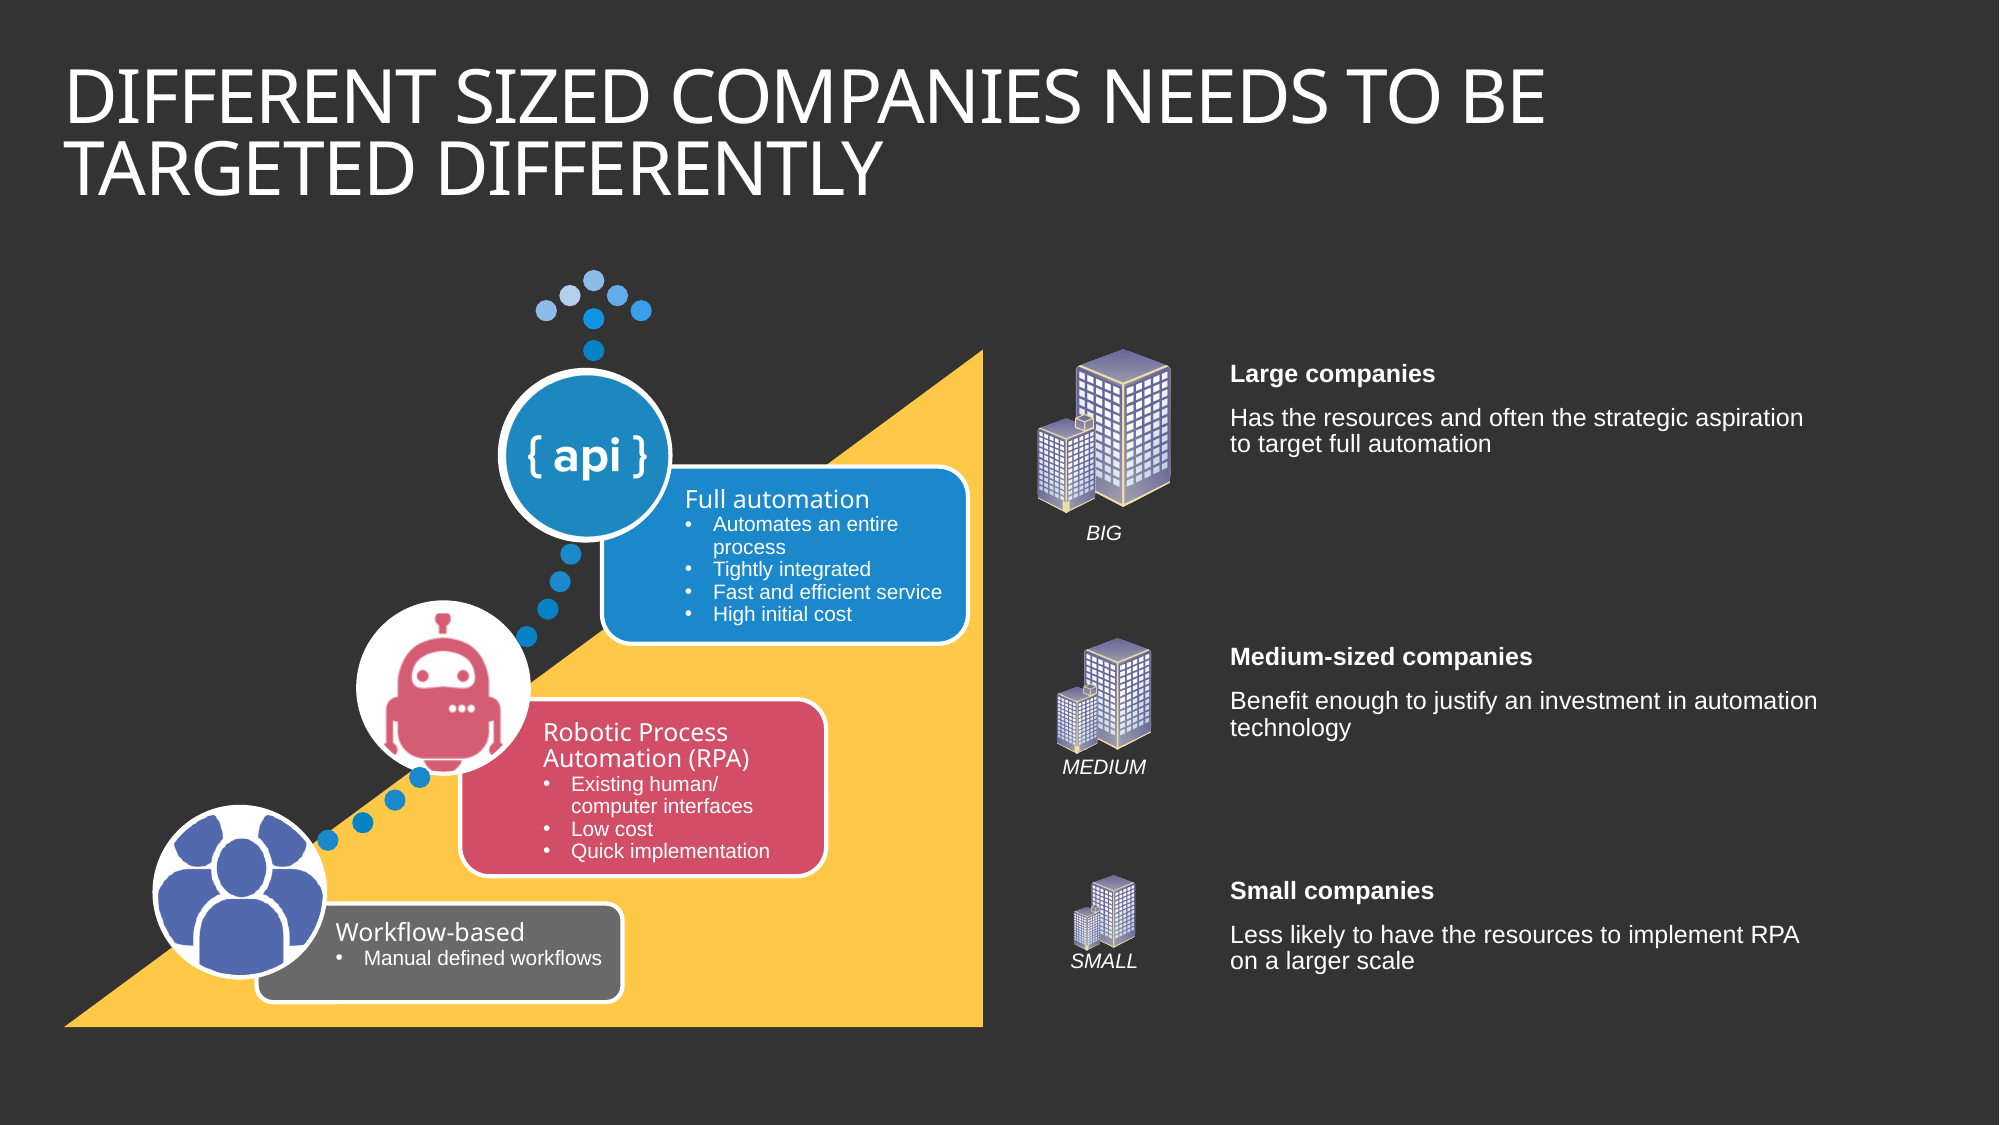

# Different sized companies needs to be targeted differently
Large companies
Has the resources and often the strategic aspiration to target full automation
BIG
Full automation
Automates an entire process
Tightly integrated
Fast and efficient service
High initial cost
Medium-sized companies
Benefit enough to justify an investment in automation technology
MEDIUM
Robotic Process Automation (RPA)
Existing human/ computer interfaces
Low cost
Quick implementation
Small companies
Less likely to have the resources to implement RPA on a larger scale
SMALL
Workflow-based
Manual defined workflows